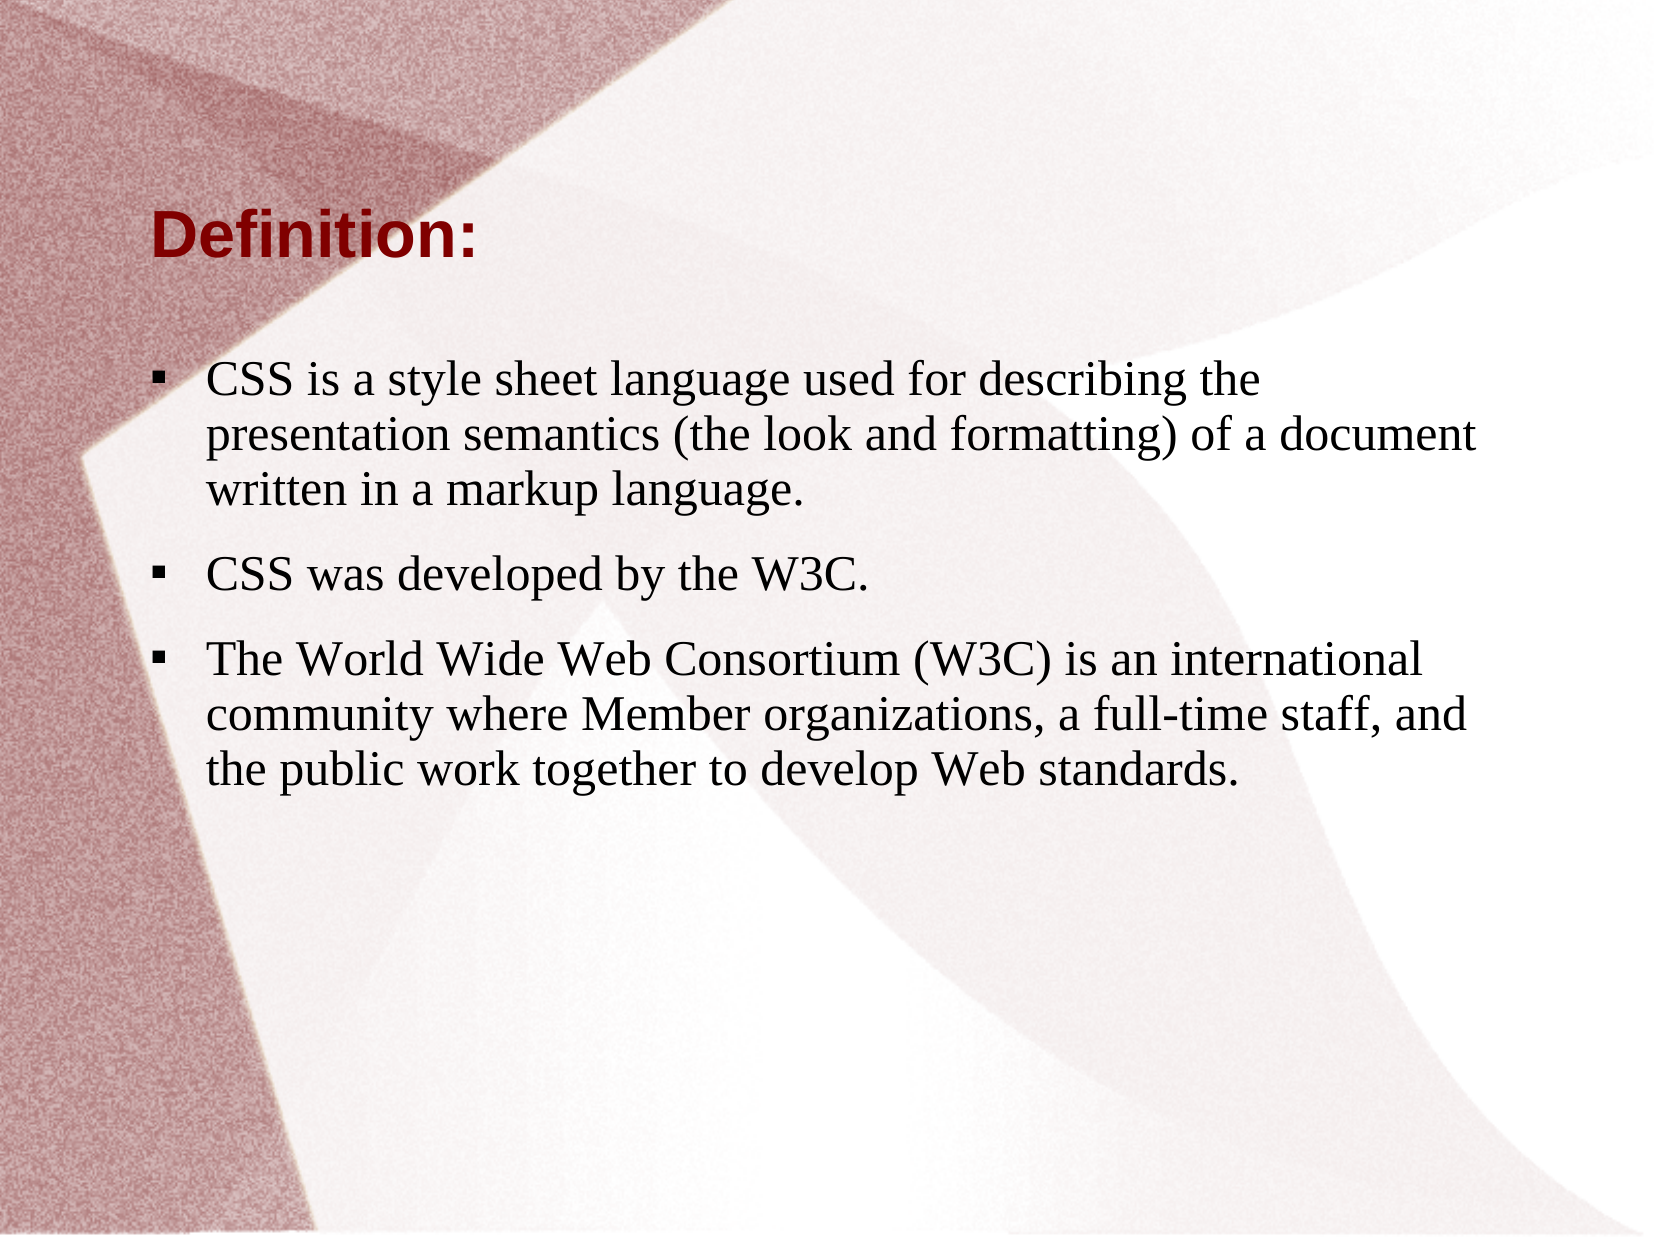

# Definition:
CSS is a style sheet language used for describing the presentation semantics (the look and formatting) of a document written in a markup language.
CSS was developed by the W3C.
The World Wide Web Consortium (W3C) is an international community where Member organizations, a full-time staff, and the public work together to develop Web standards.